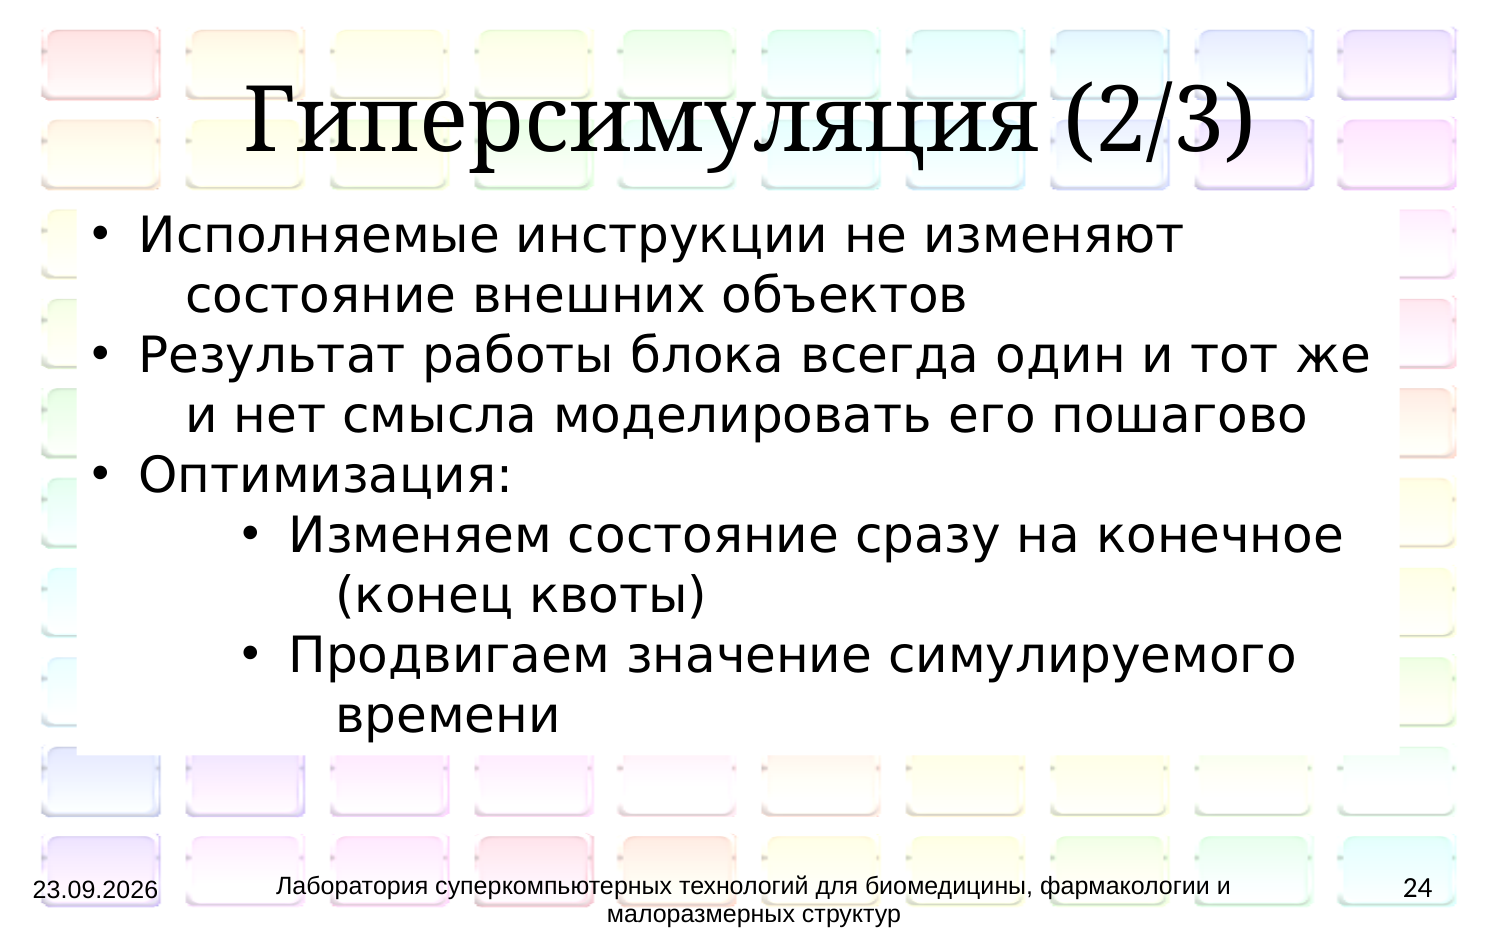

# Гиперсимуляция (2/3)
Исполняемые инструкции не изменяют состояние внешних объектов
Результат работы блока всегда один и тот же и нет смысла моделировать его пошагово
Оптимизация:
Изменяем состояние сразу на конечное (конец квоты)
Продвигаем значение симулируемого времени
Лаборатория суперкомпьютерных технологий для биомедицины, фармакологии и малоразмерных структур
23